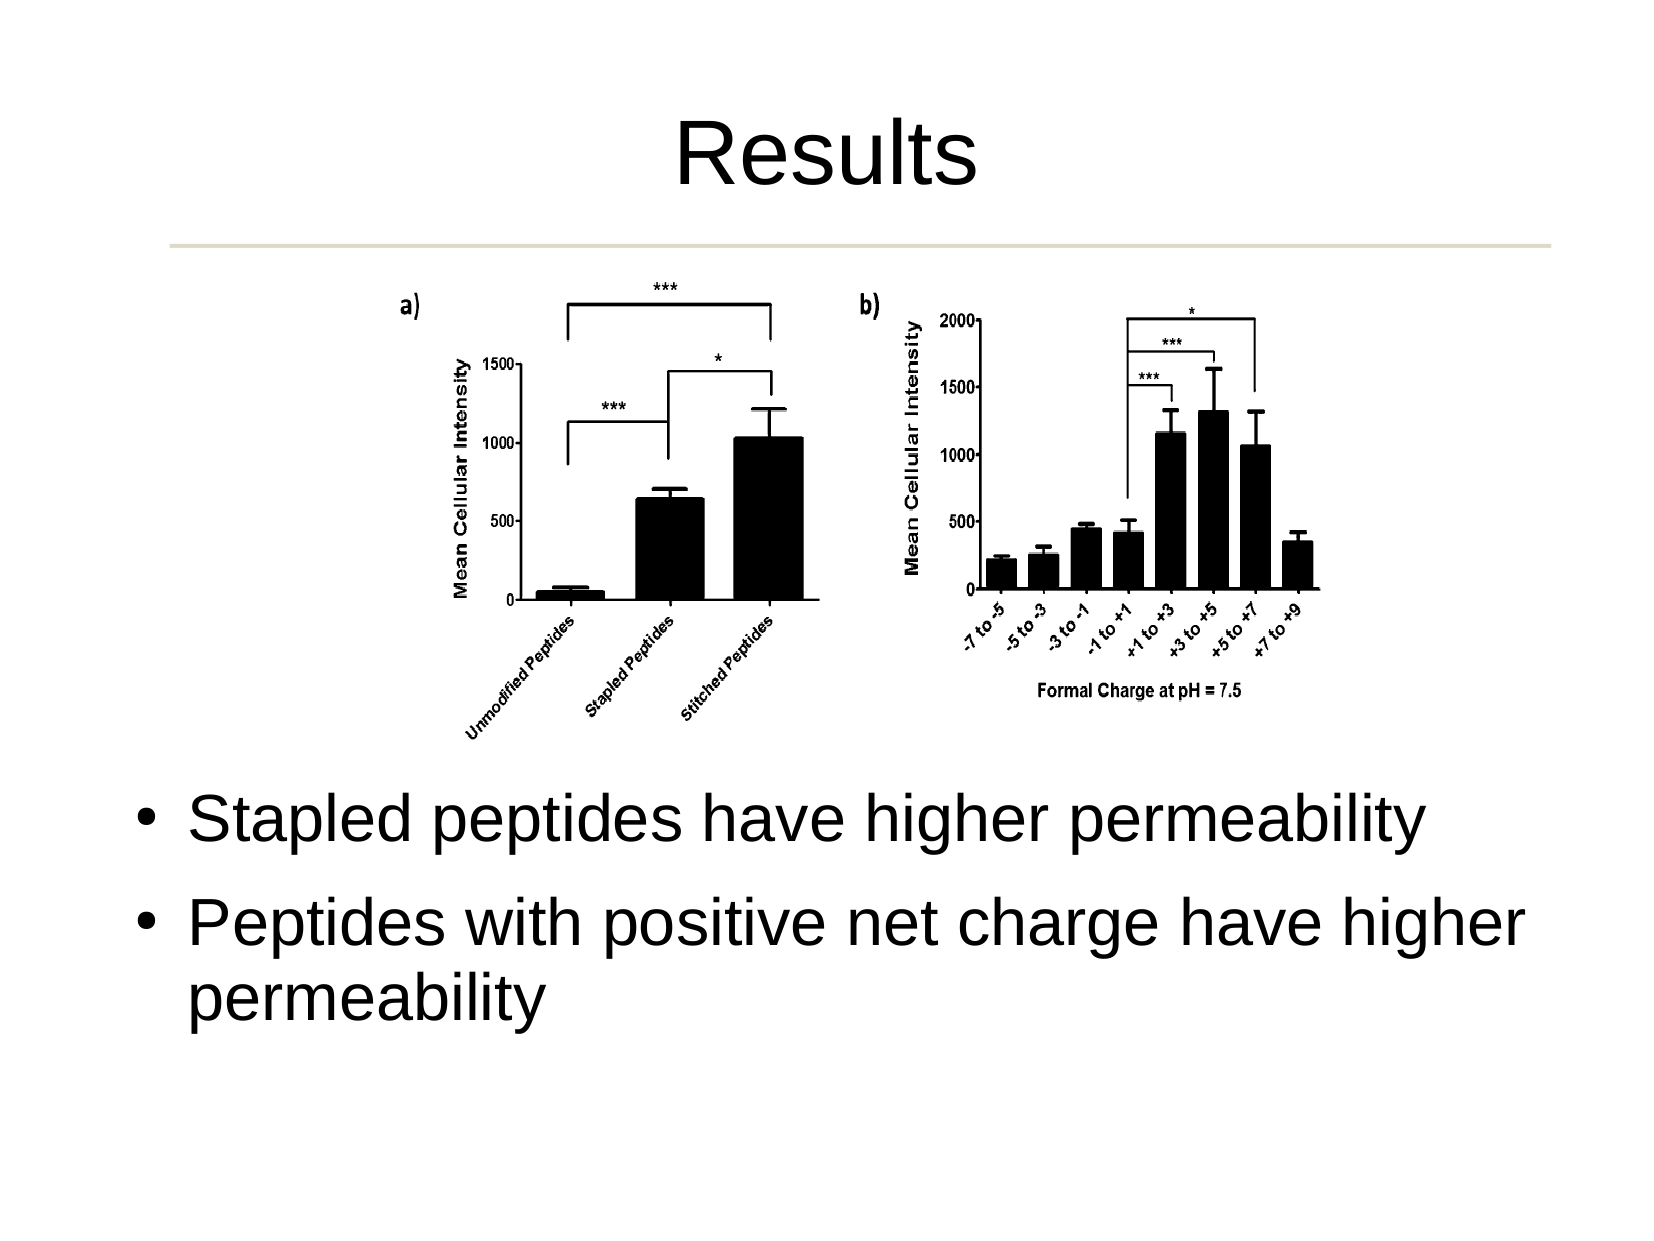

# Results
Stapled peptides have higher permeability
Peptides with positive net charge have higher permeability